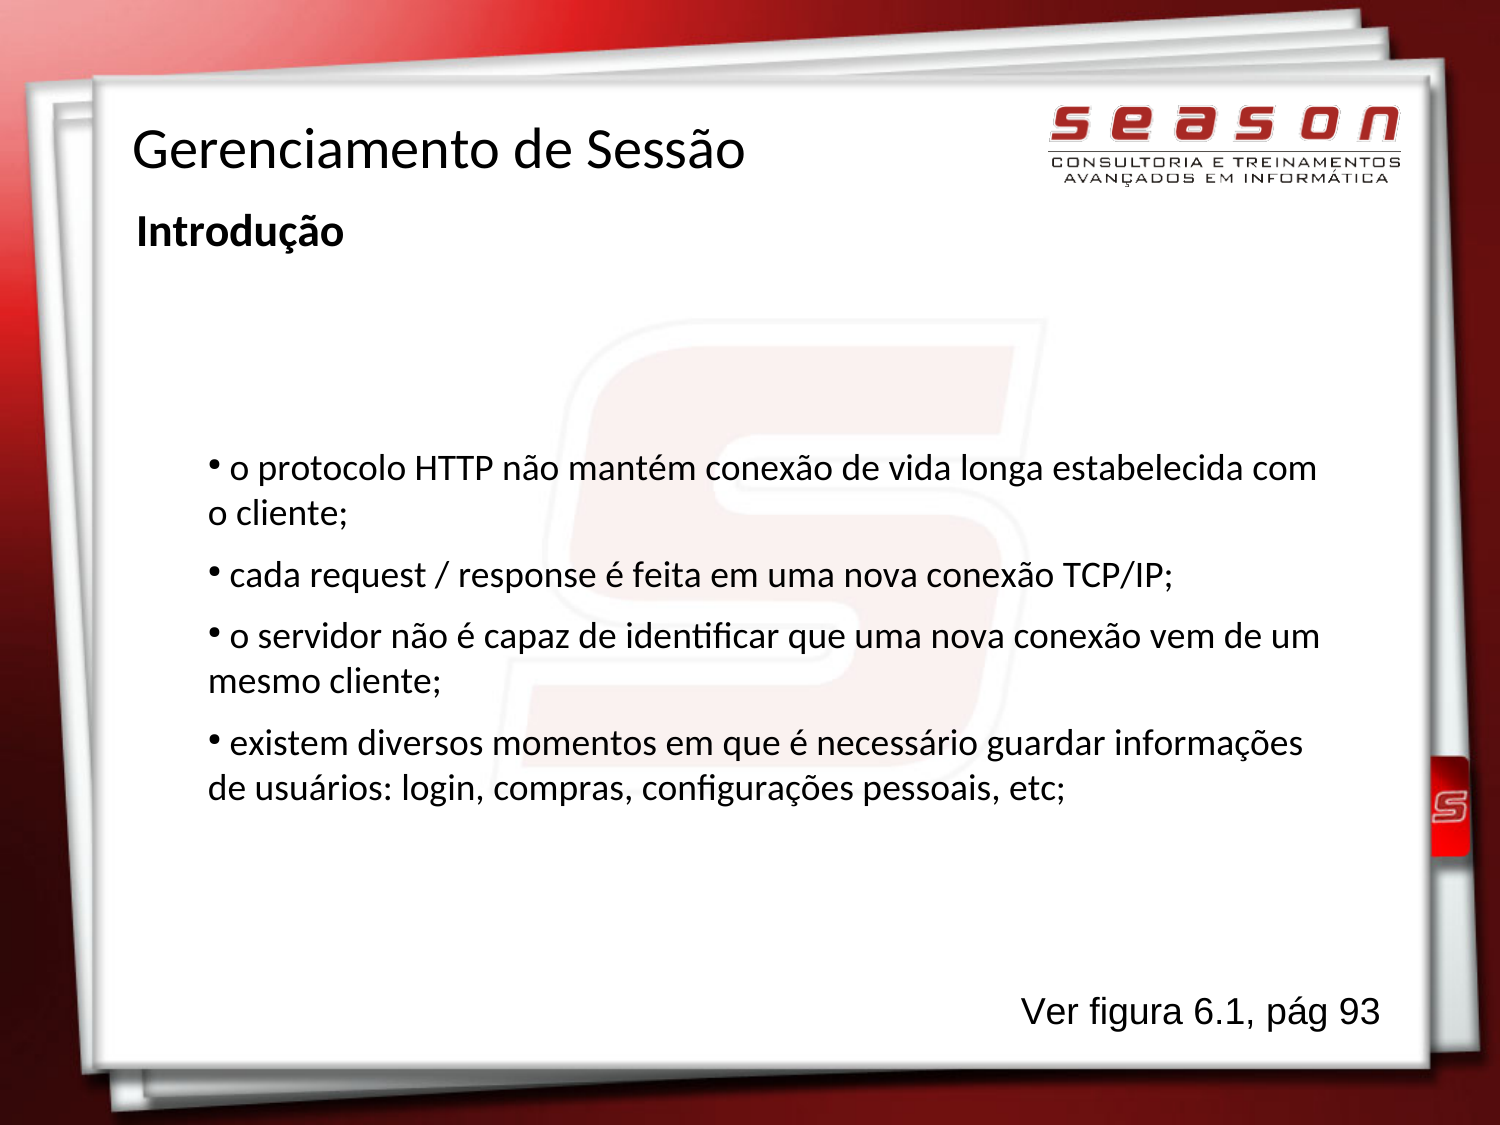

# Gerenciamento de Sessão
Introdução
 o protocolo HTTP não mantém conexão de vida longa estabelecida com o cliente;
 cada request / response é feita em uma nova conexão TCP/IP;
 o servidor não é capaz de identificar que uma nova conexão vem de um mesmo cliente;
 existem diversos momentos em que é necessário guardar informações de usuários: login, compras, configurações pessoais, etc;
Ver figura 6.1, pág 93